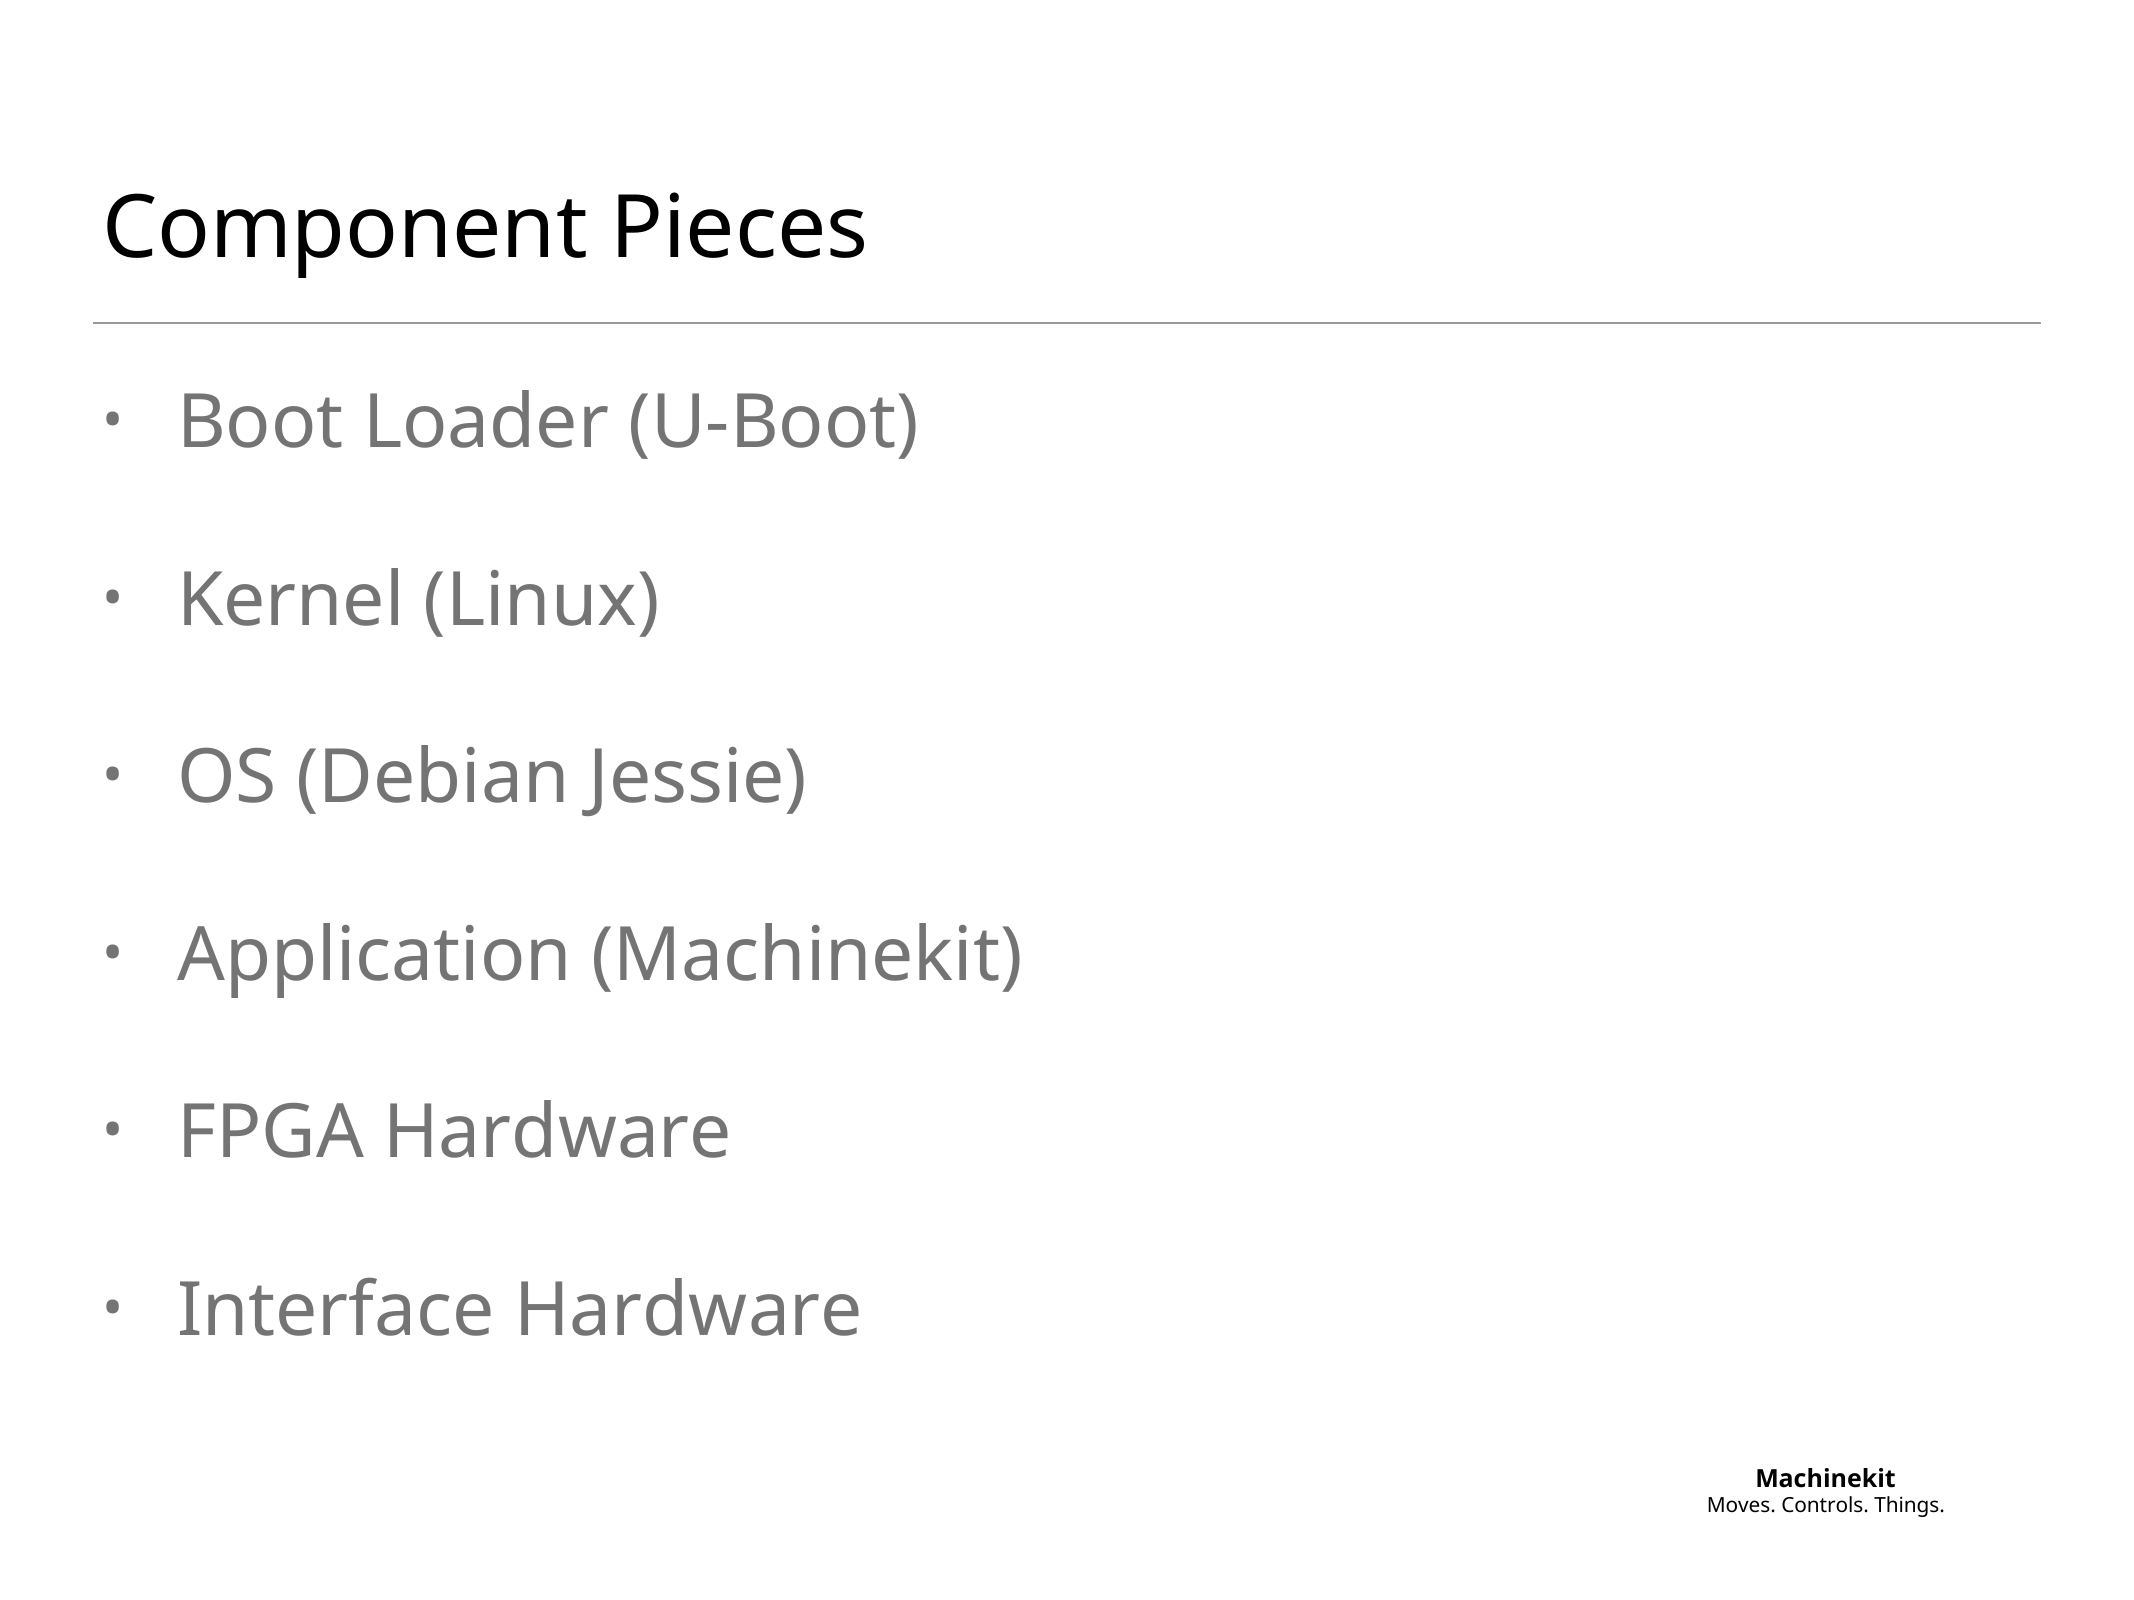

# Component Pieces
Boot Loader (U-Boot)
Kernel (Linux)
OS (Debian Jessie)
Application (Machinekit)
FPGA Hardware
Interface Hardware